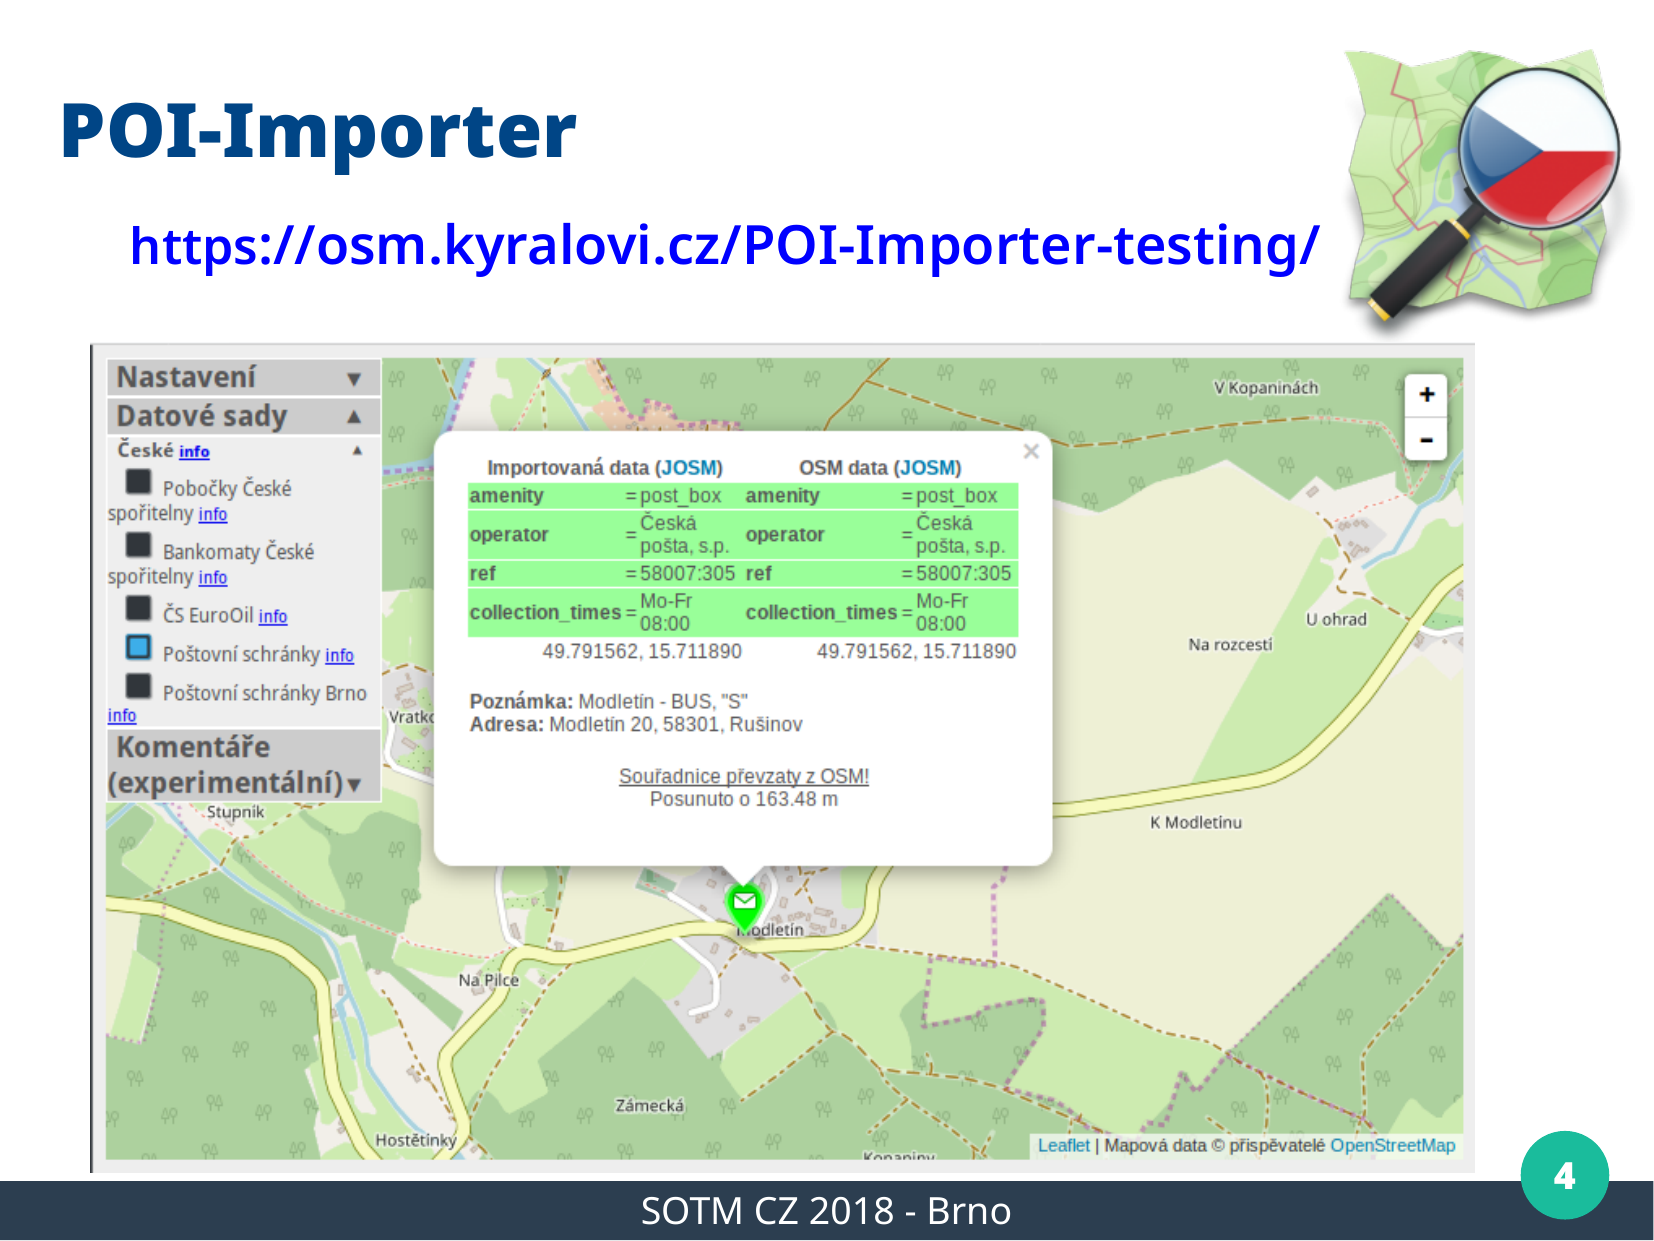

# POI-Importer
https://osm.kyralovi.cz/POI-Importer-testing/
4
SOTM CZ 2018 - Brno